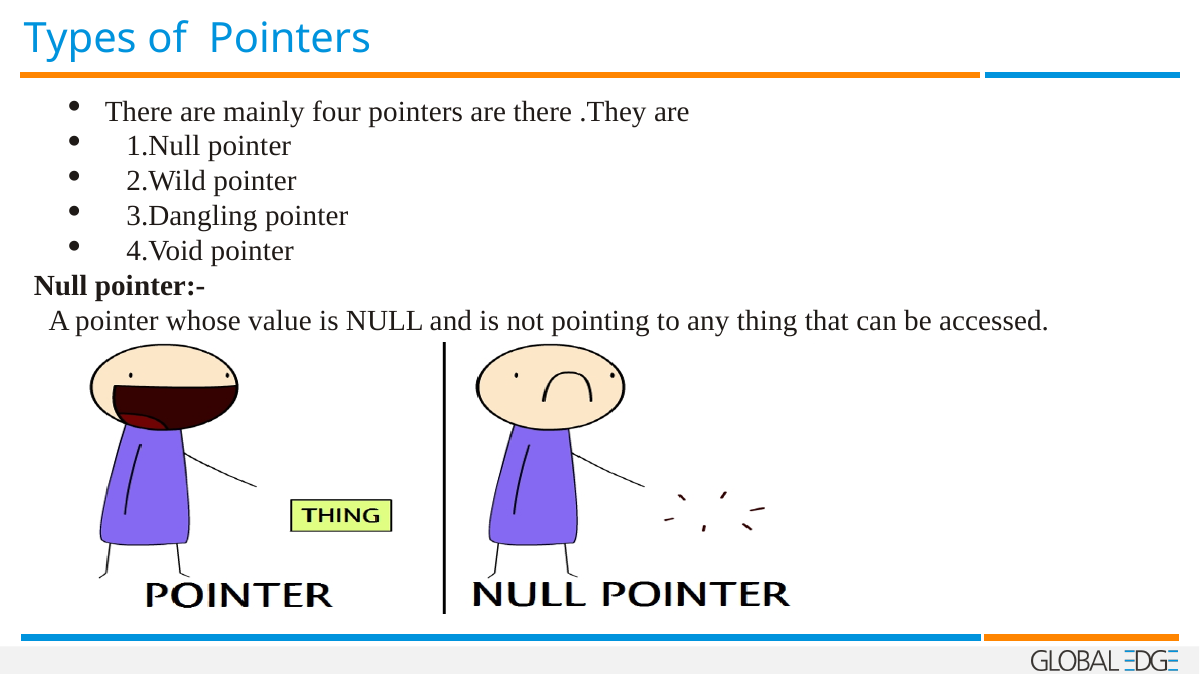

Types of Pointers
There are mainly four pointers are there .They are
 1.Null pointer
 2.Wild pointer
 3.Dangling pointer
 4.Void pointer
Null pointer:-
 A pointer whose value is NULL and is not pointing to any thing that can be accessed.